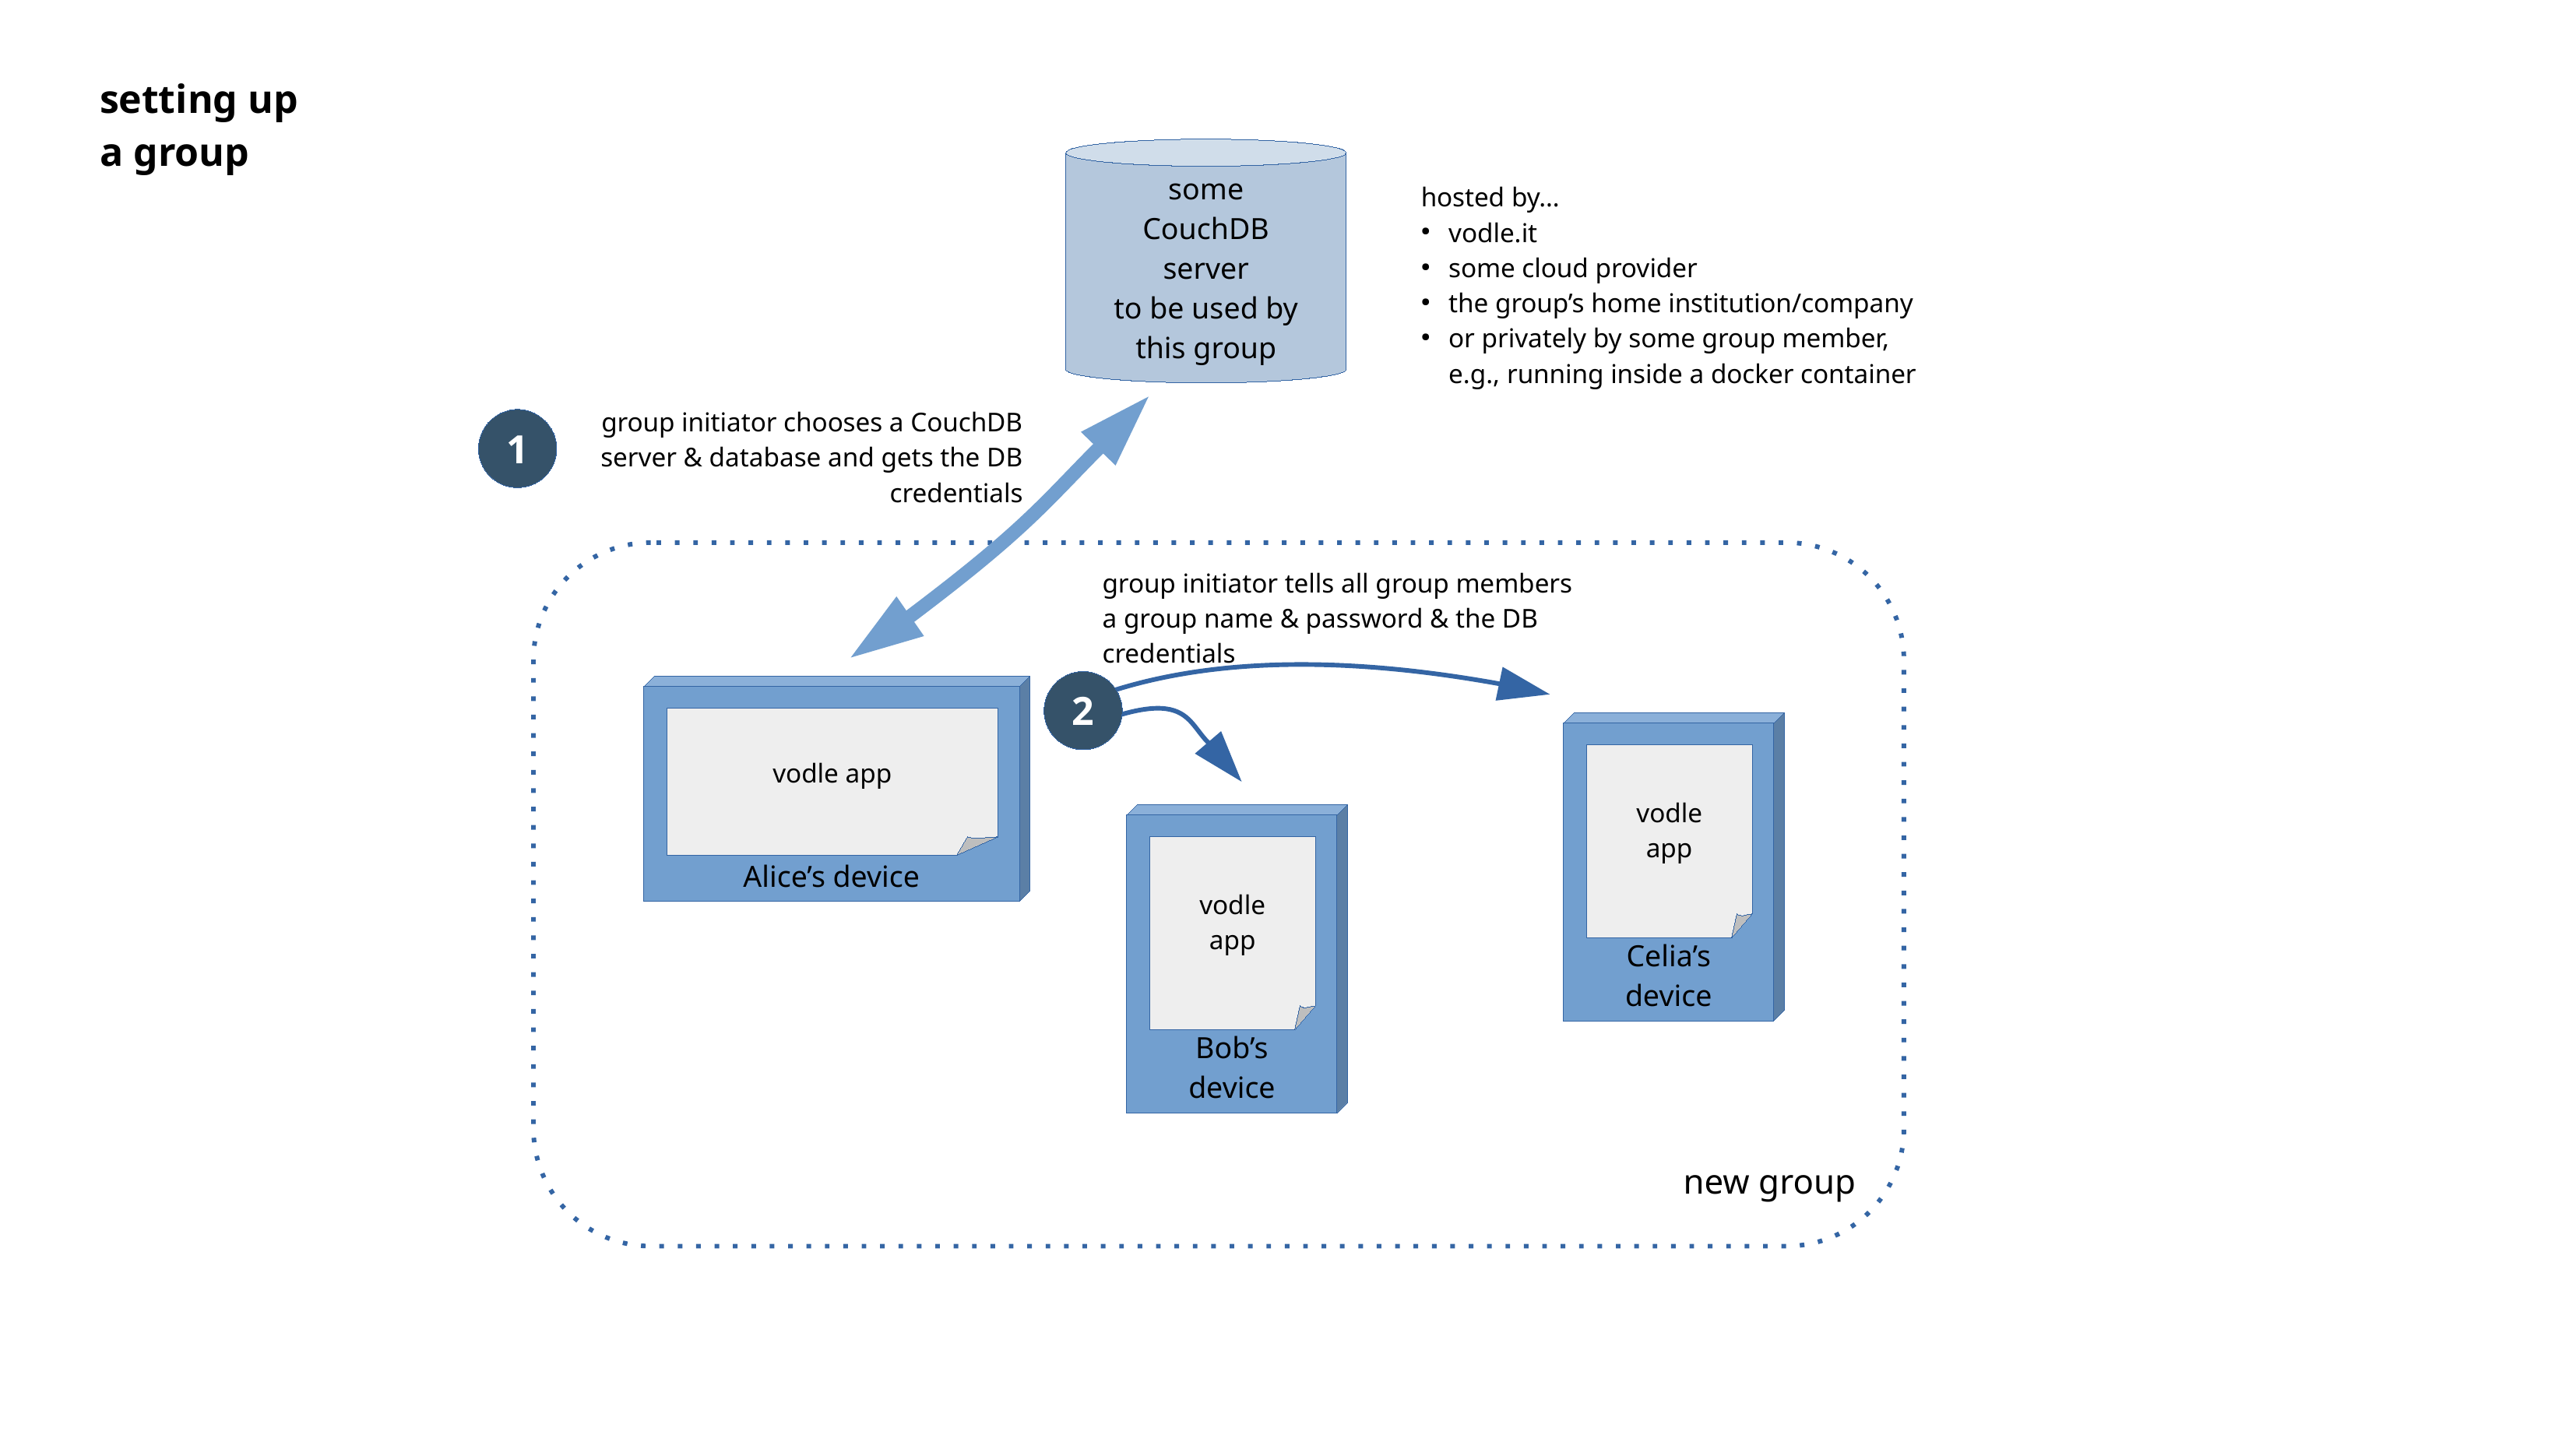

setting up
a group
some
CouchDB
server
to be used by
this group
hosted by…
vodle.it
some cloud provider
the group’s home institution/company
or privately by some group member,
e.g., running inside a docker container
group initiator chooses a CouchDB server & database and gets the DB credentials
1
new group
group initiator tells all group members a group name & password & the DB credentials
2
Alice’s device
vodle app
Celia’s
device
vodle
app
Bob’s
device
vodle
app